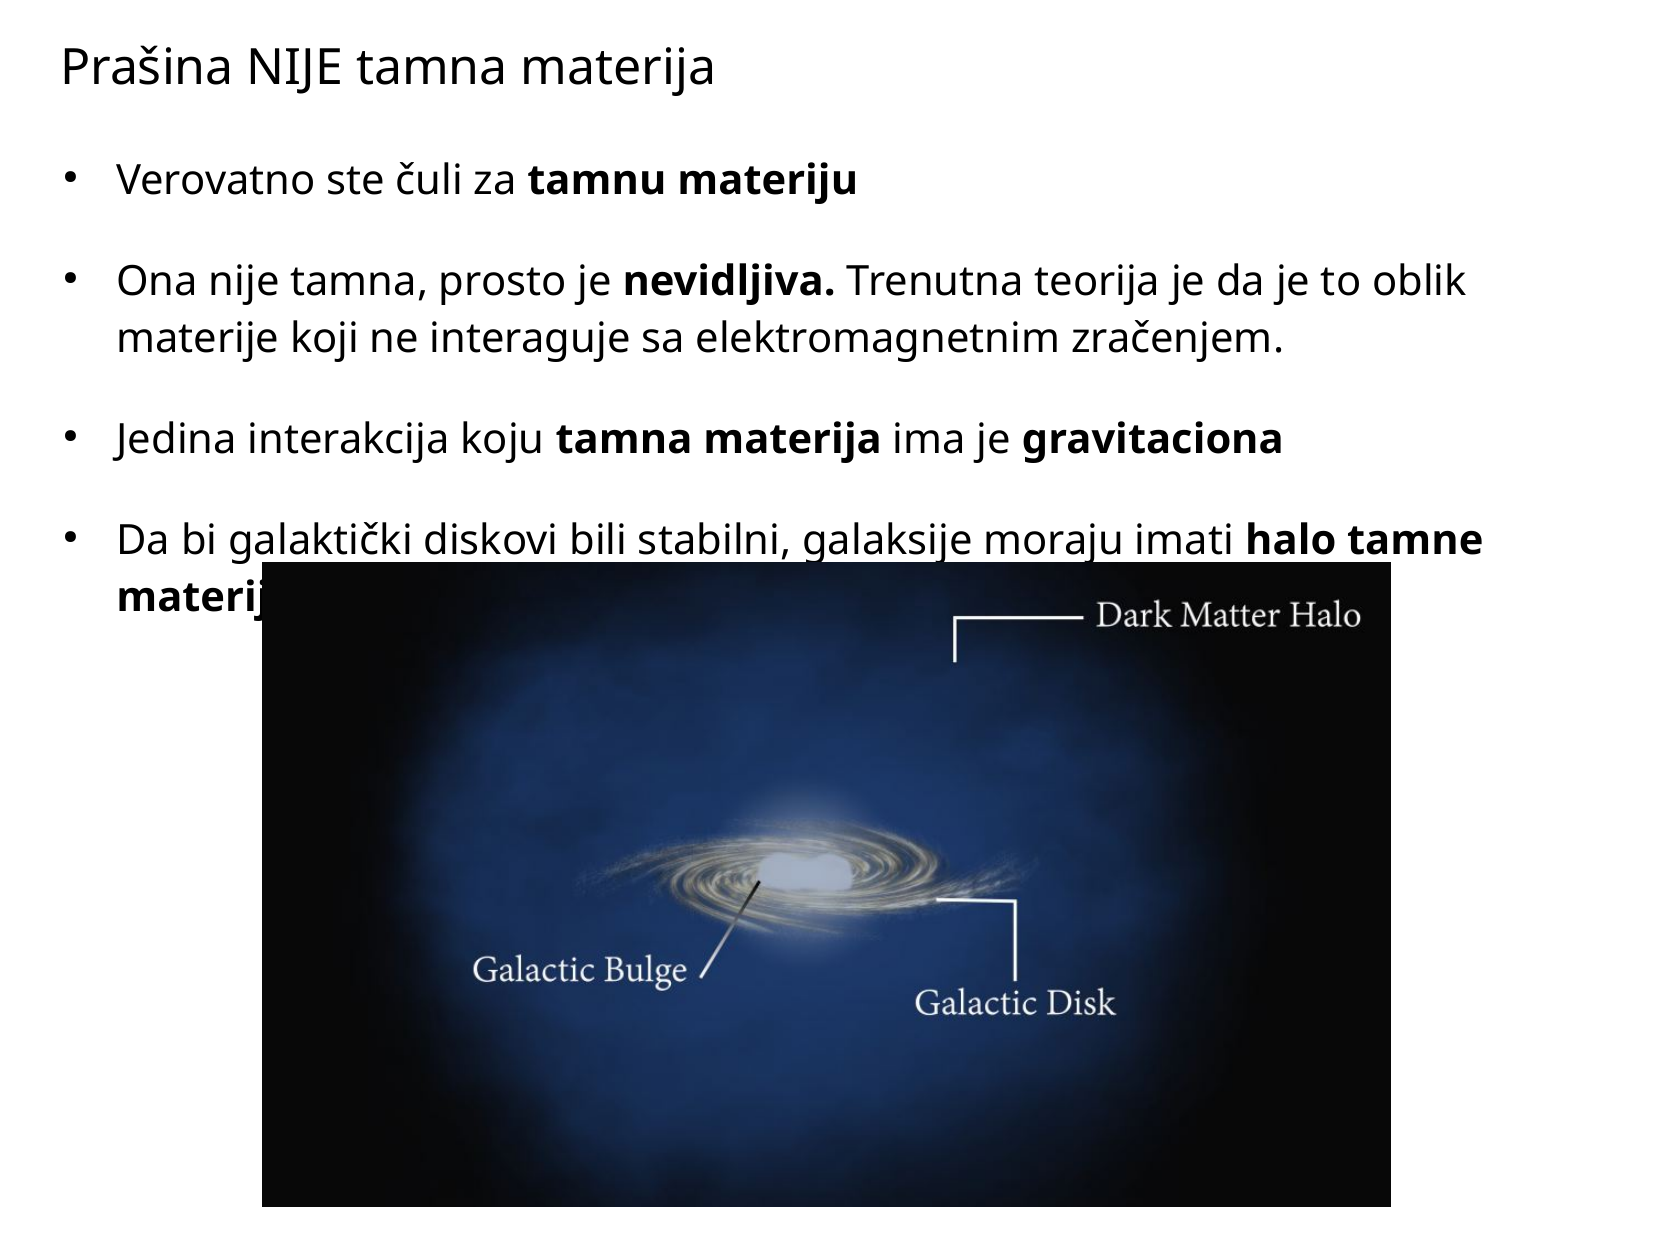

# Prašina NIJE tamna materija
Verovatno ste čuli za tamnu materiju
Ona nije tamna, prosto je nevidljiva. Trenutna teorija je da je to oblik materije koji ne interaguje sa elektromagnetnim zračenjem.
Jedina interakcija koju tamna materija ima je gravitaciona
Da bi galaktički diskovi bili stabilni, galaksije moraju imati halo tamne materije